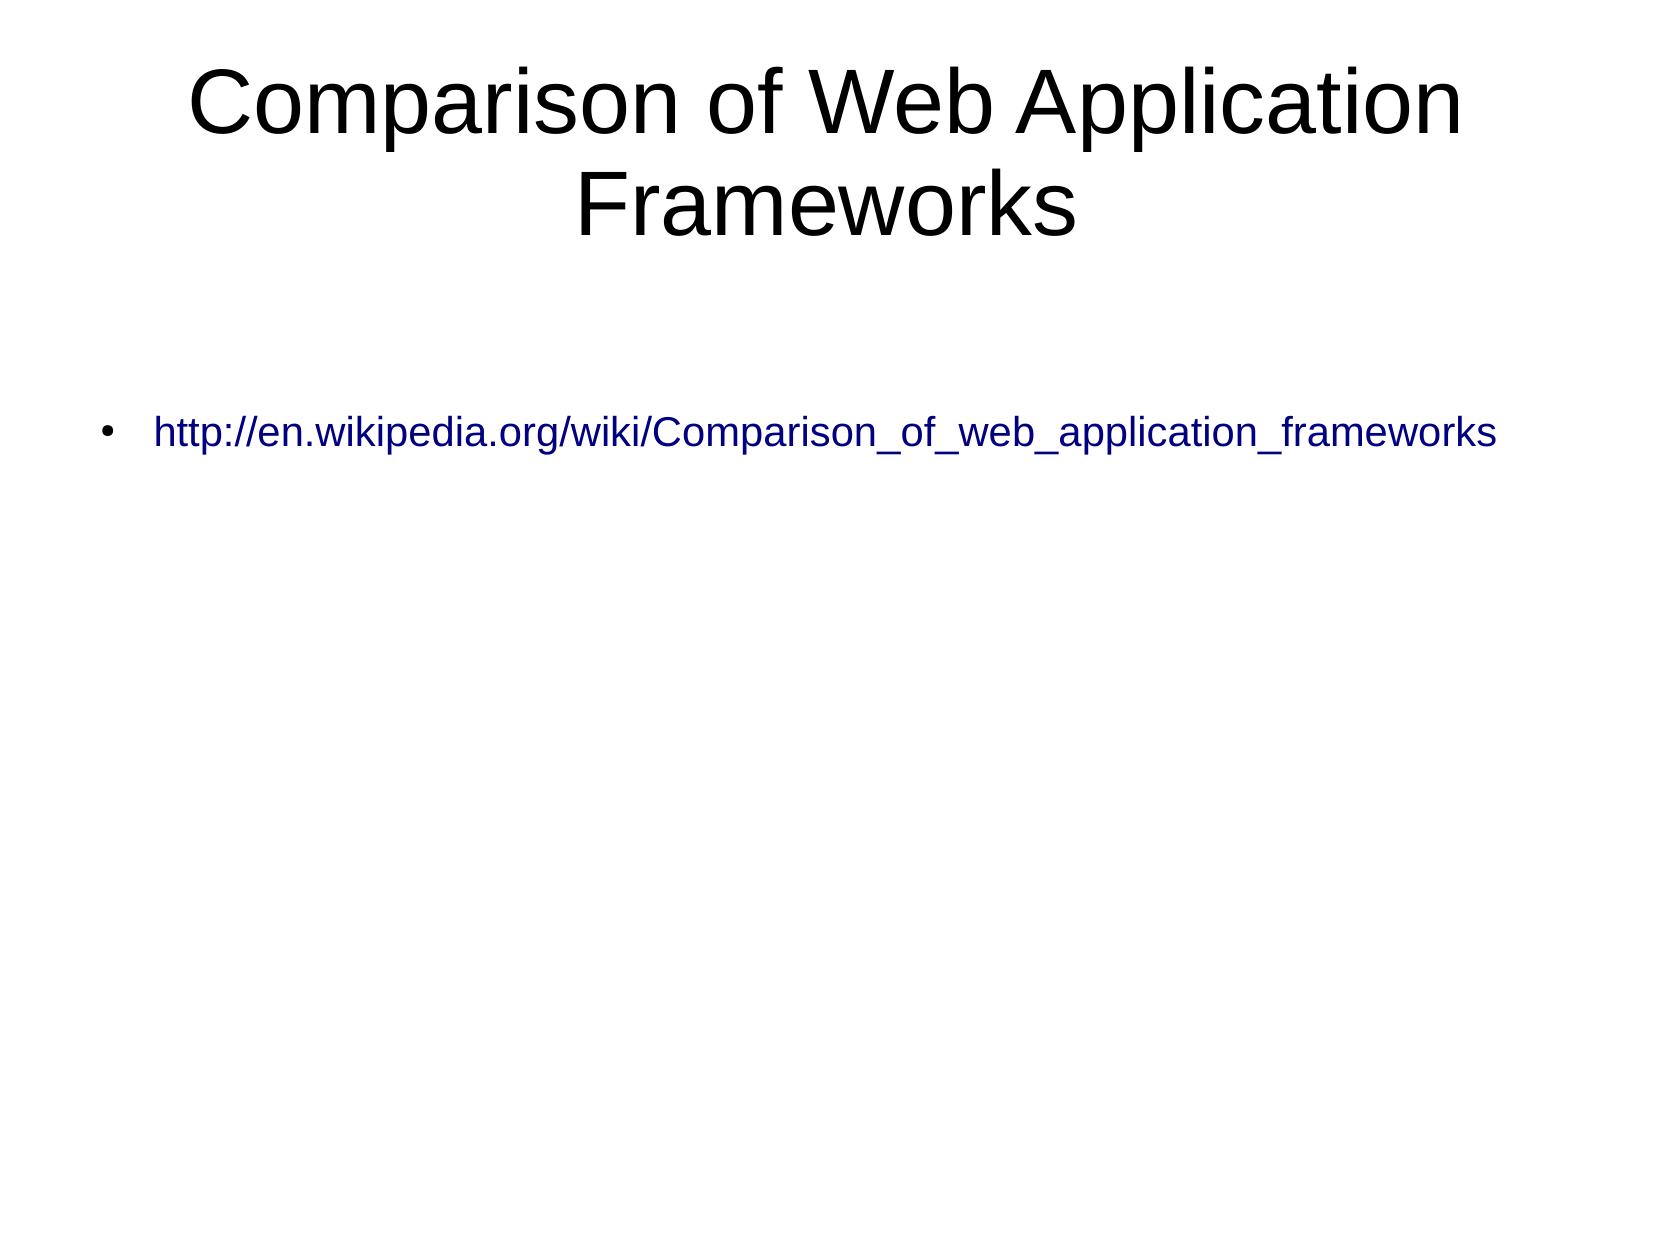

# Comparison of Web Application Frameworks
http://en.wikipedia.org/wiki/Comparison_of_web_application_frameworks